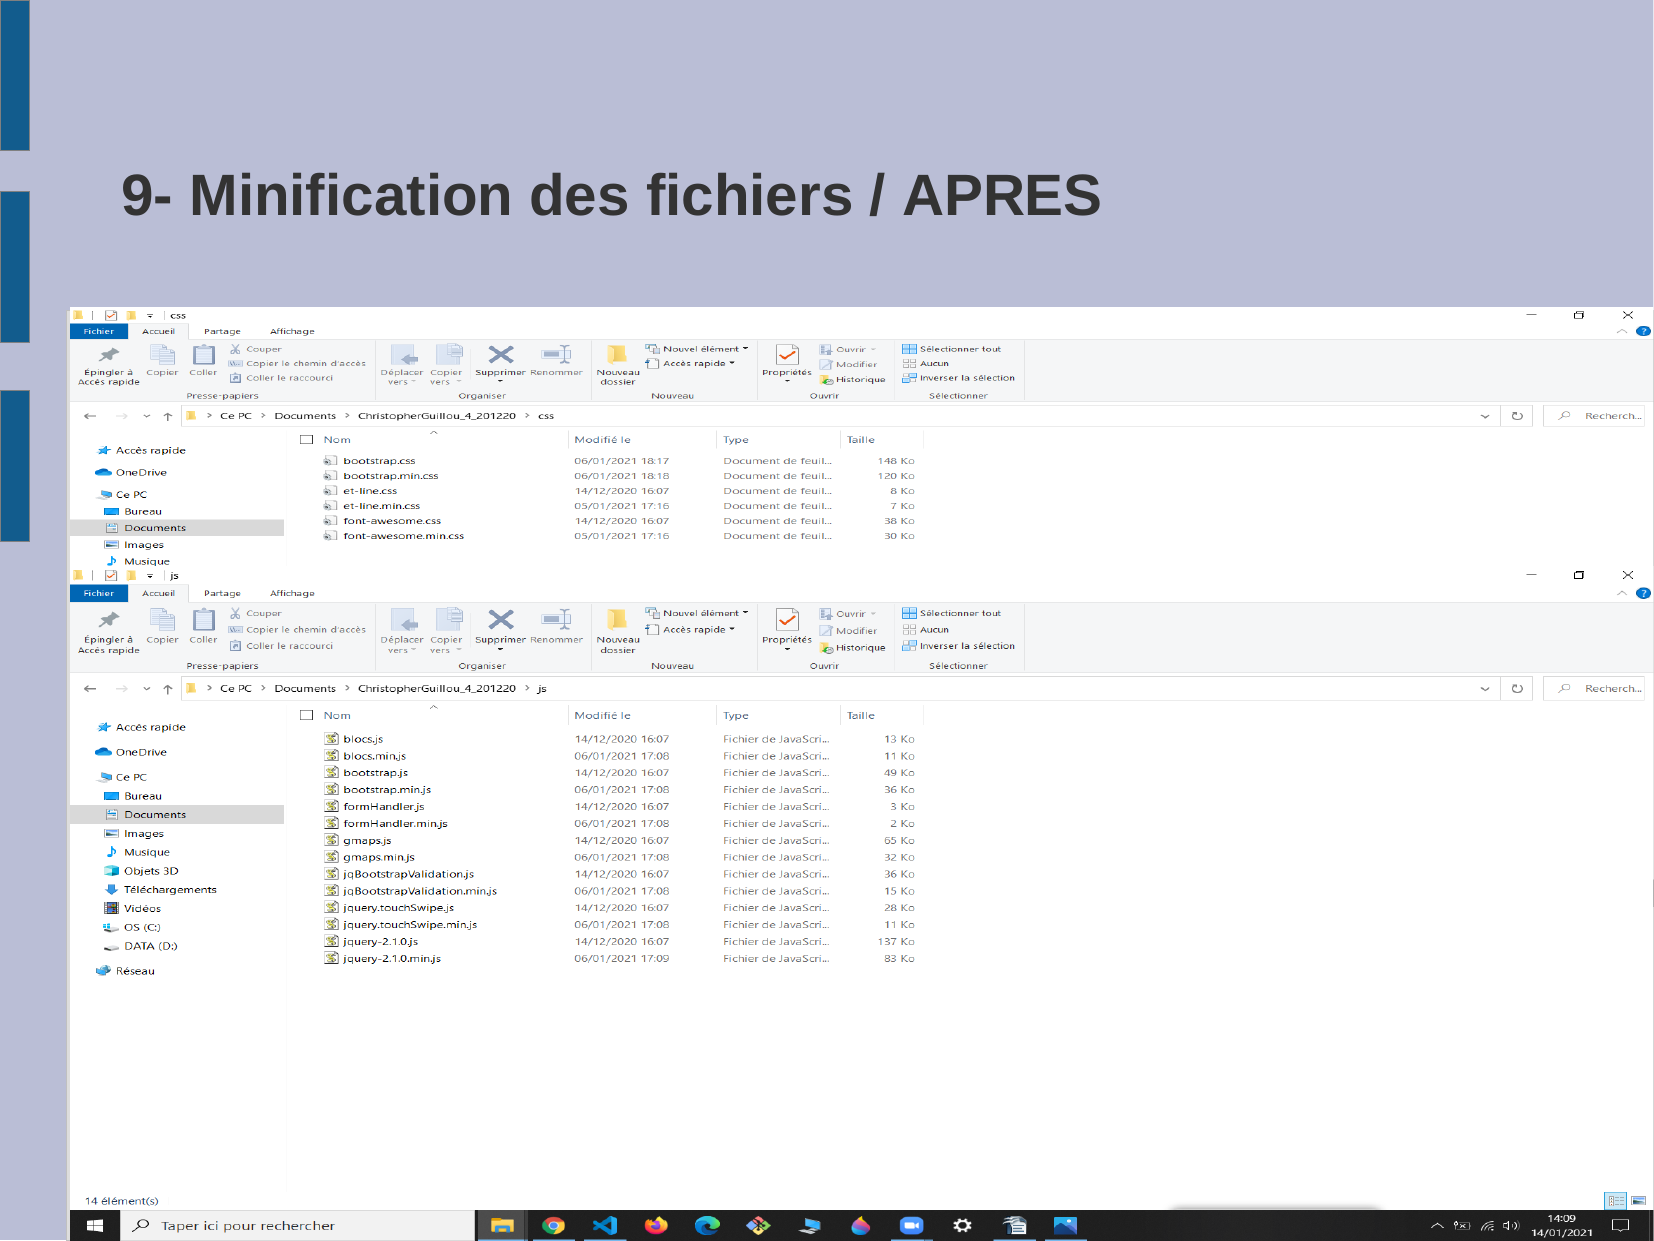

# 9- Minification des fichiers / APRES